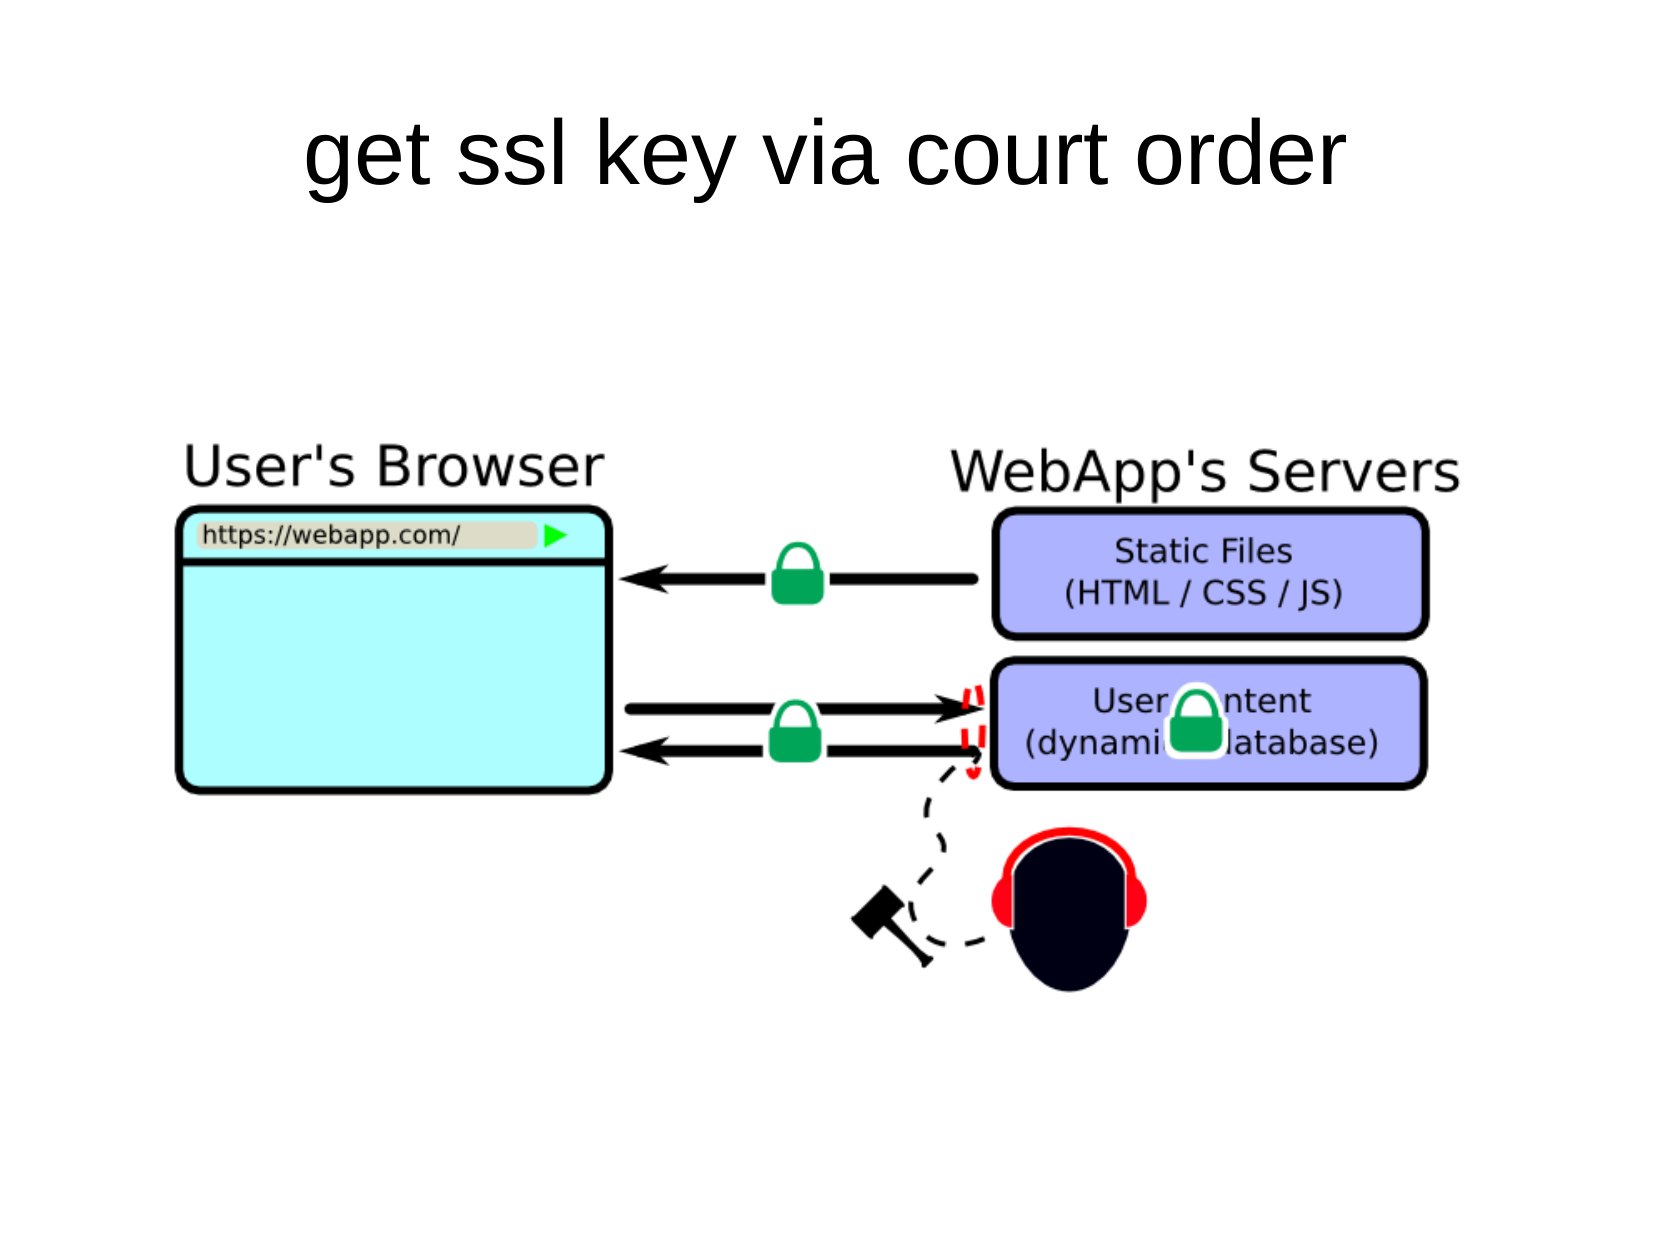

# get ssl key via court order